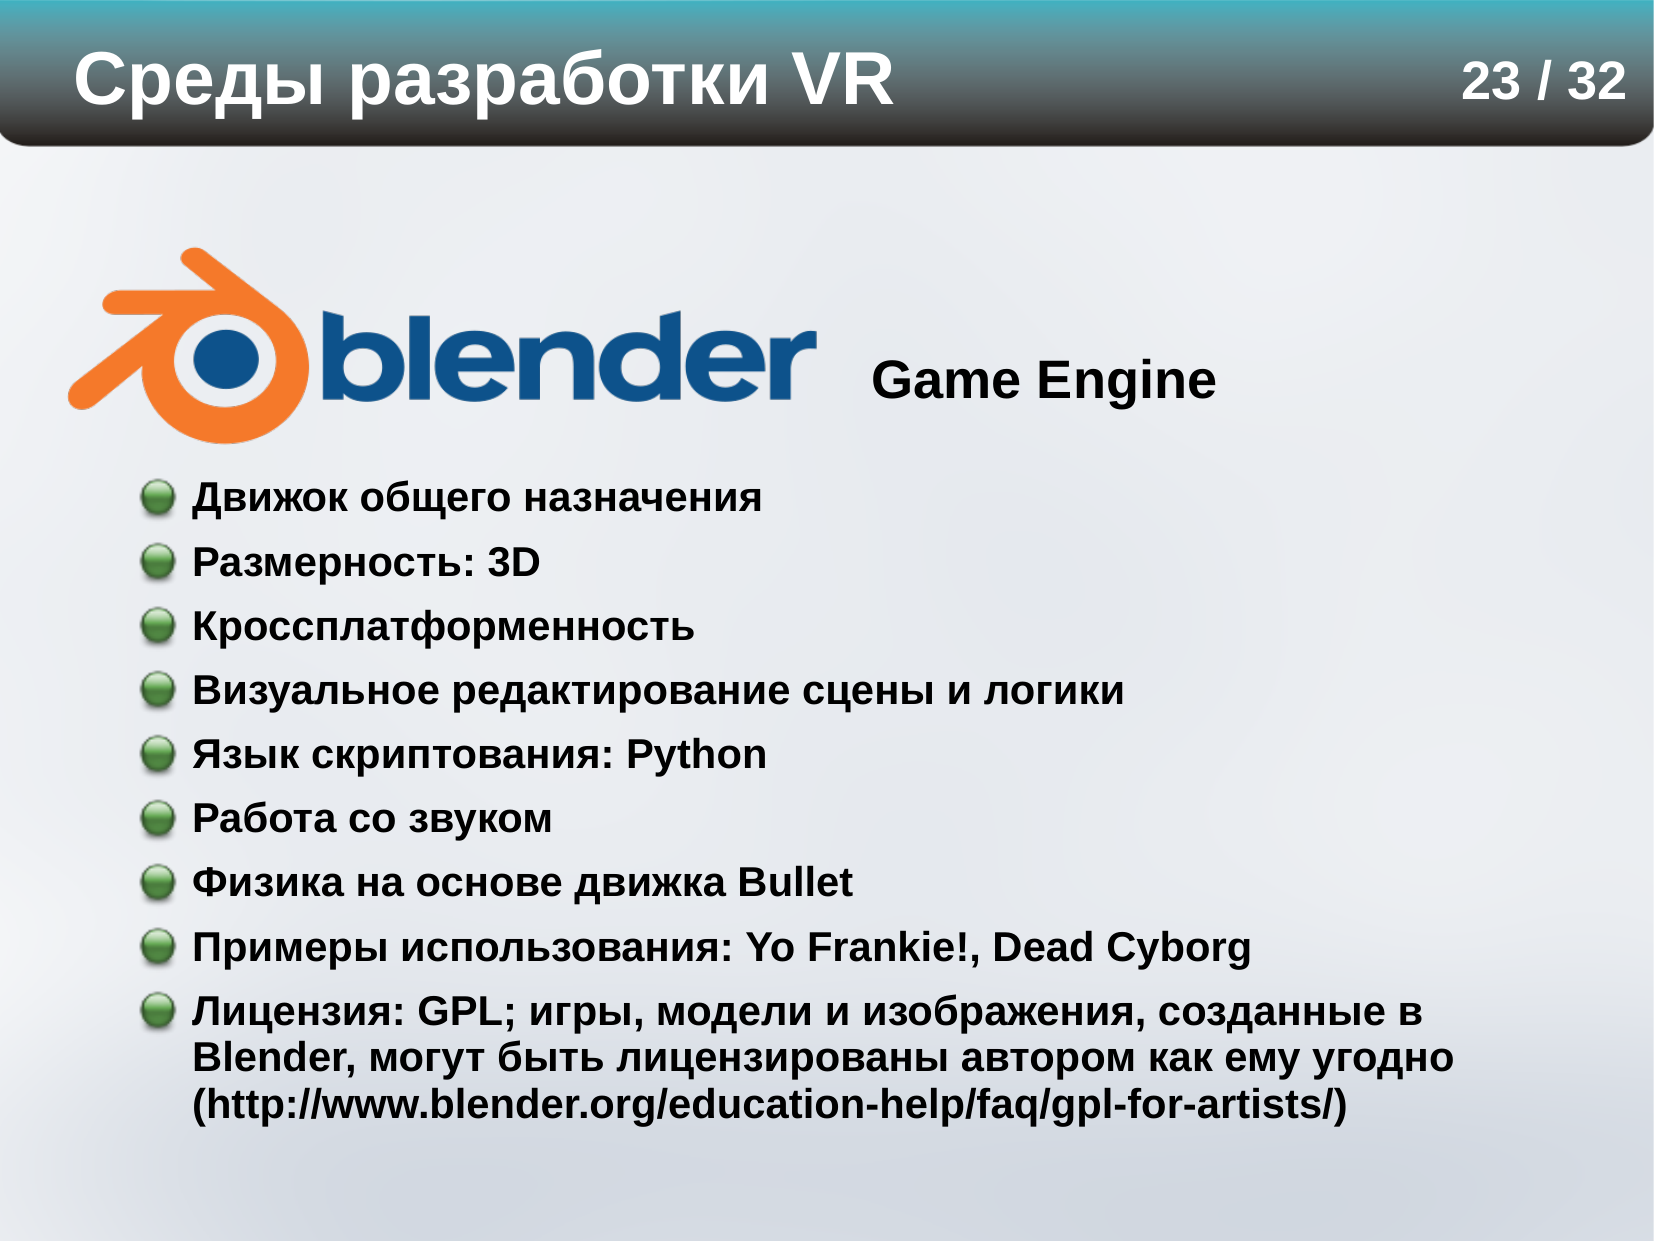

Среды разработки VR
Game Engine
Движок общего назначения
Размерность: 3D
Кроссплатформенность
Визуальное редактирование сцены и логики
Язык скриптования: Python
Работа со звуком
Физика на основе движка Bullet
Примеры использования: Yo Frankie!, Dead Cyborg
Лицензия: GPL; игры, модели и изображения, созданные в Blender, могут быть лицензированы автором как ему угодно (http://www.blender.org/education-help/faq/gpl-for-artists/)